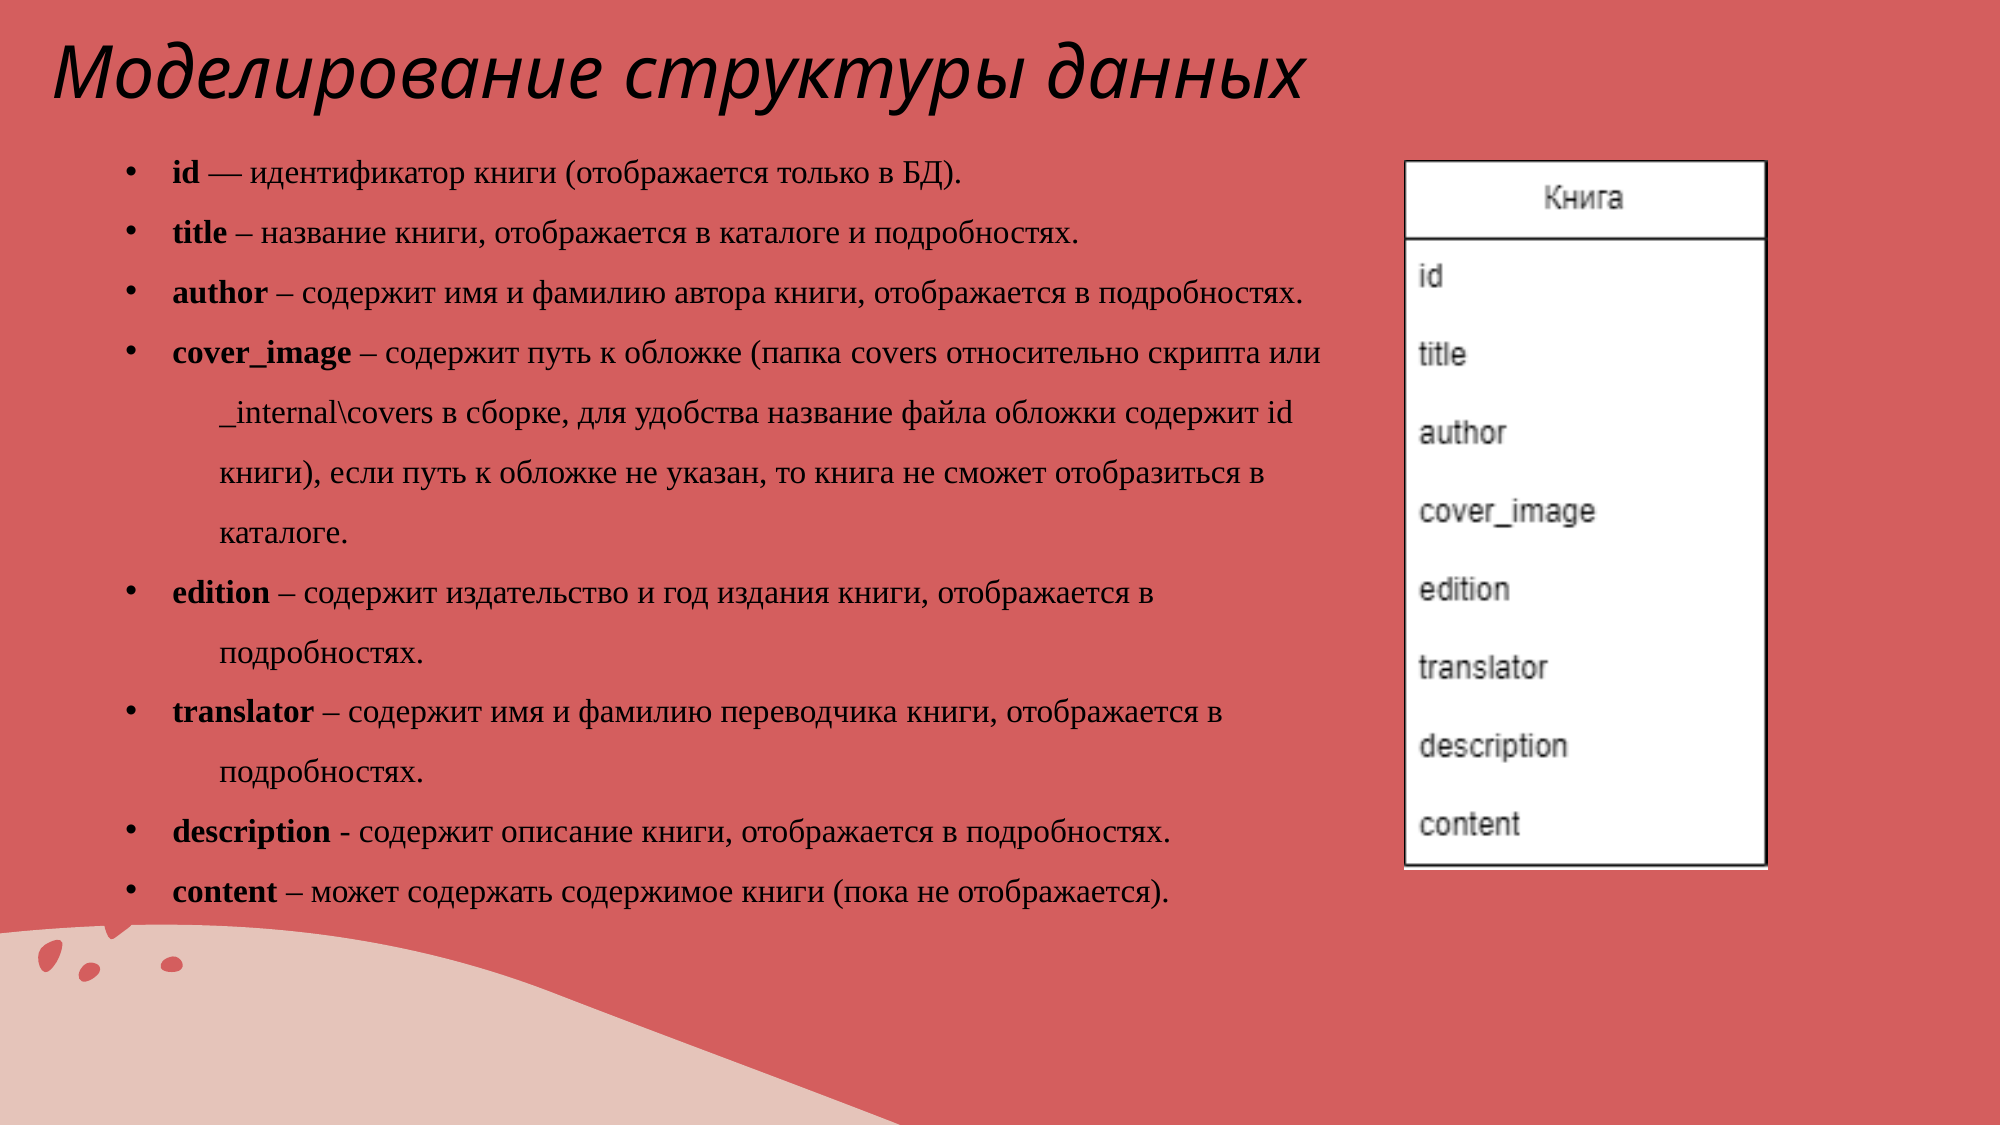

# Моделирование структуры данных
id — идентификатор книги (отображается только в БД).
title – название книги, отображается в каталоге и подробностях.
author – содержит имя и фамилию автора книги, отображается в подробностях.
cover_image – содержит путь к обложке (папка covers относительно скрипта или _internal\covers в сборке, для удобства название файла обложки содержит id книги), если путь к обложке не указан, то книга не сможет отобразиться в каталоге.
edition – содержит издательство и год издания книги, отображается в подробностях.
translator – содержит имя и фамилию переводчика книги, отображается в подробностях.
description - содержит описание книги, отображается в подробностях.
content – может содержать содержимое книги (пока не отображается).